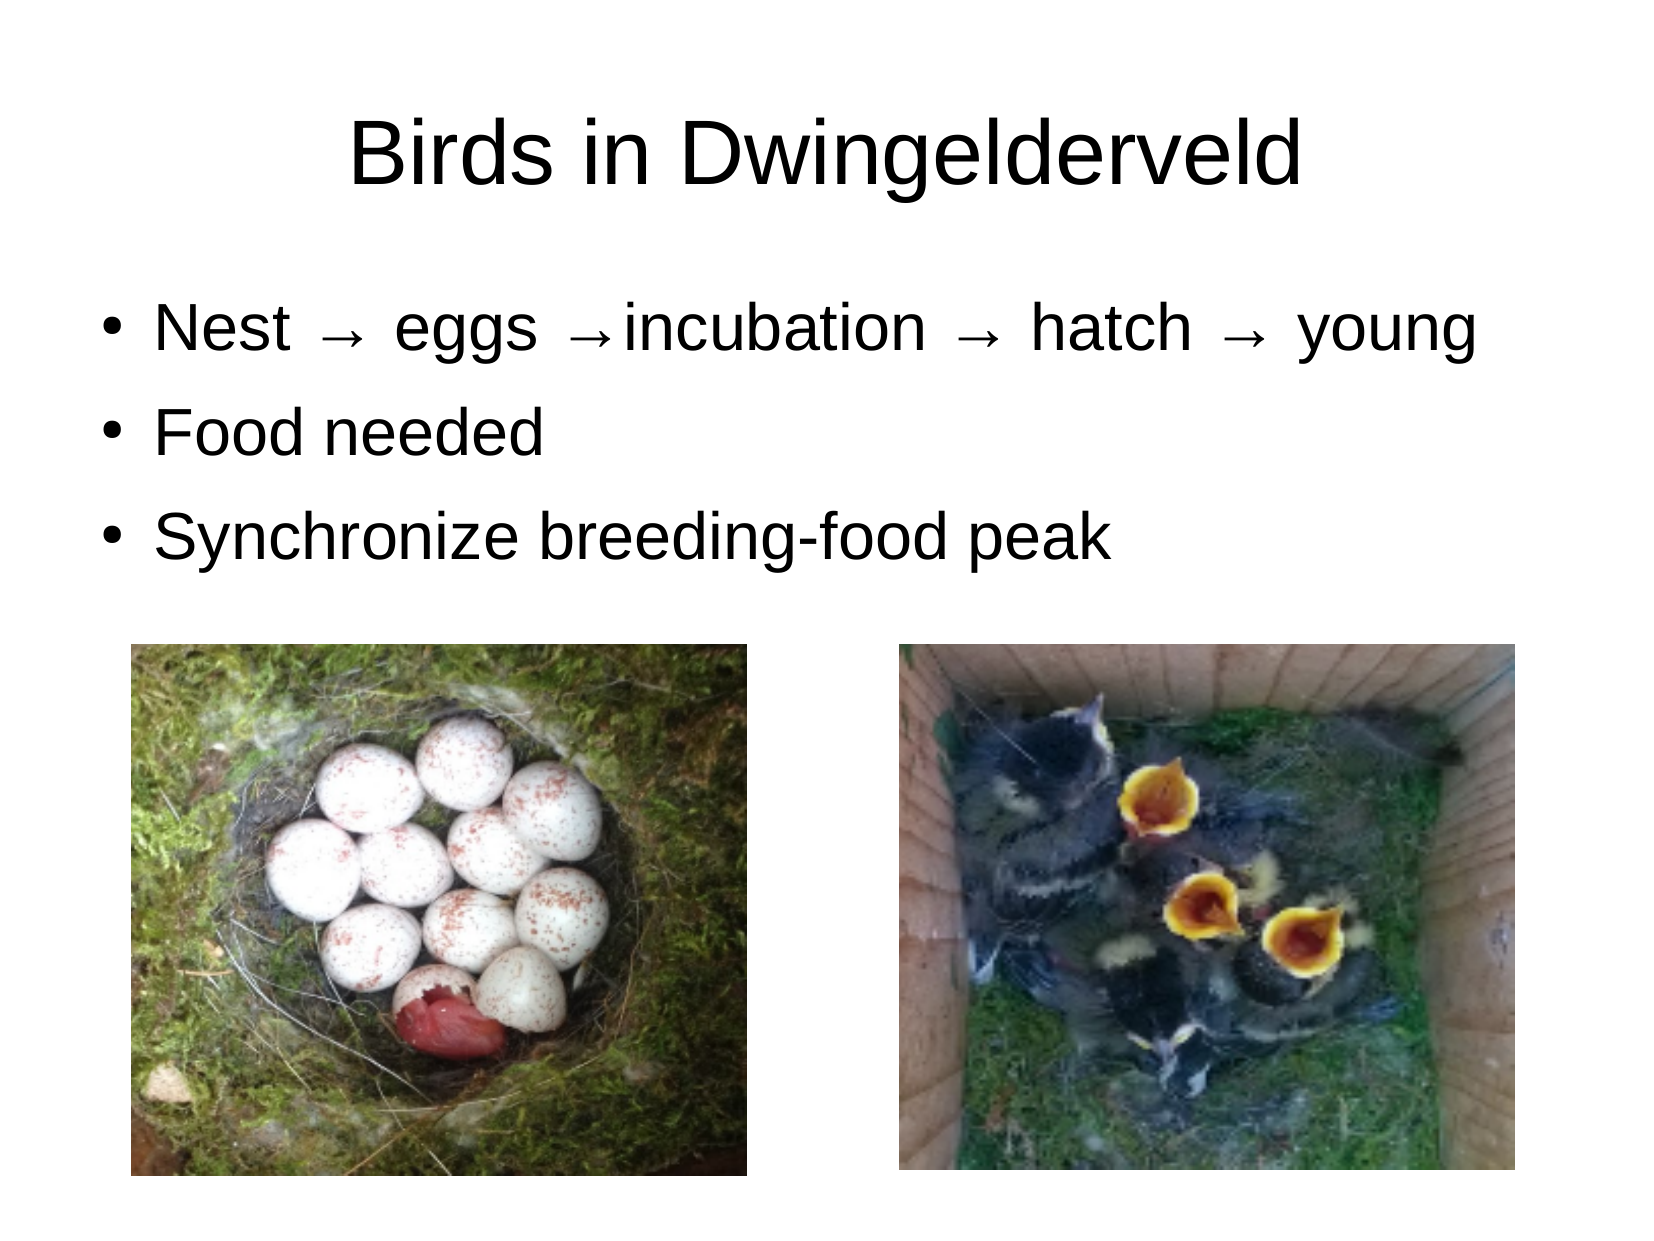

# Birds in Dwingelderveld
Nest → eggs →incubation → hatch → young
Food needed
Synchronize breeding-food peak